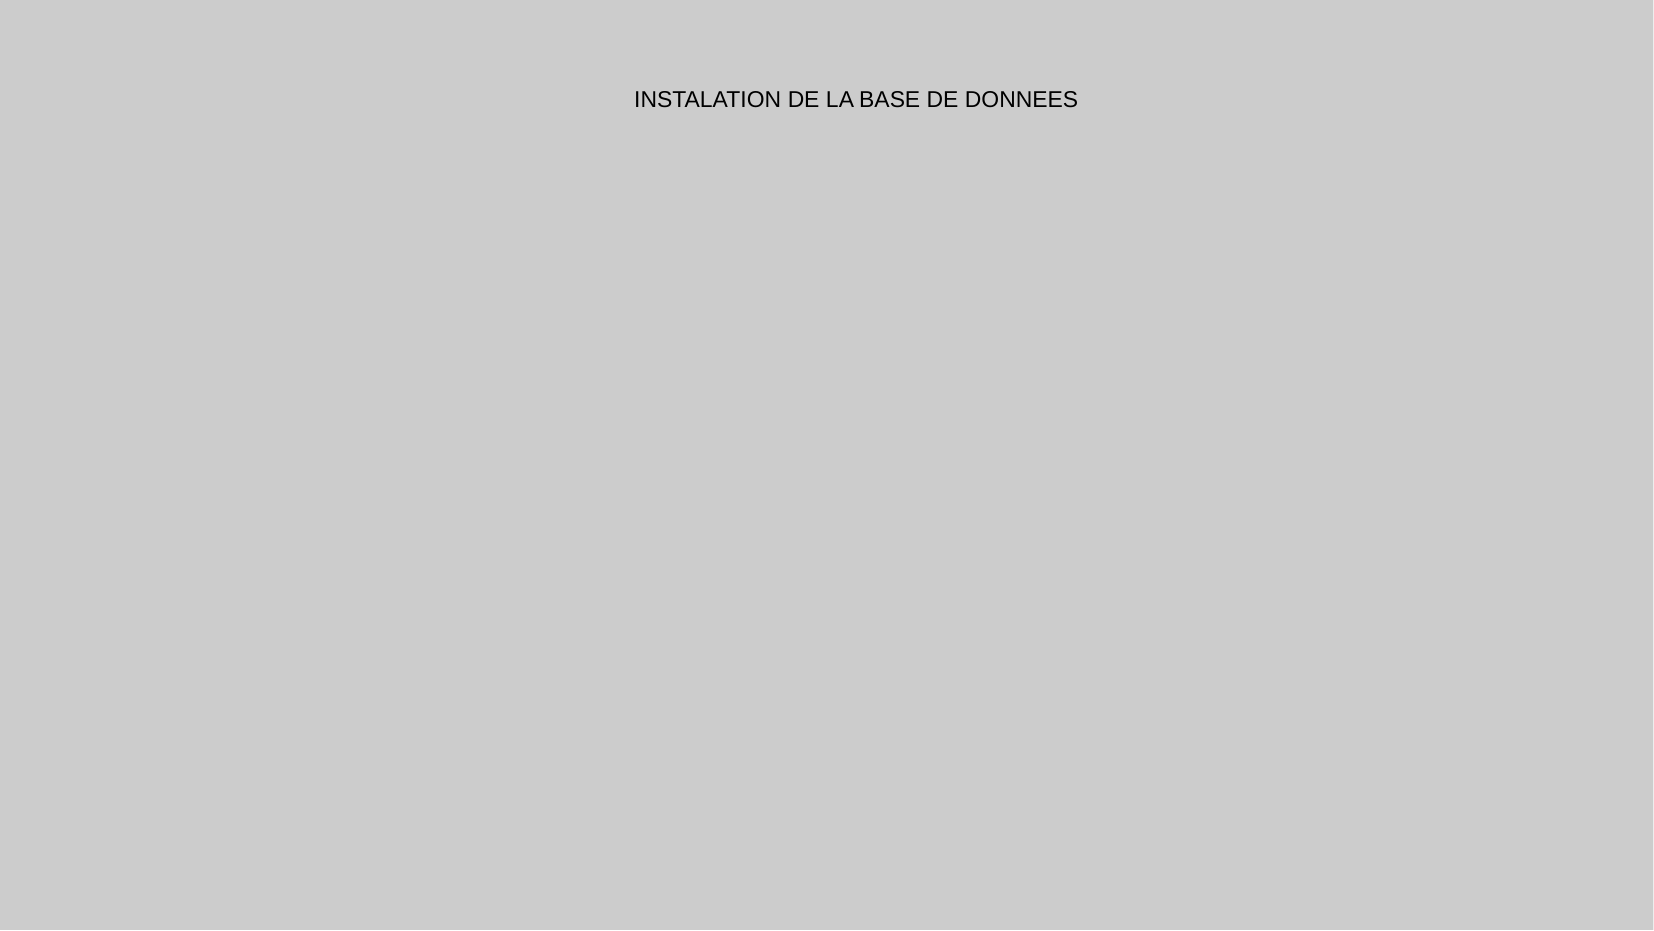

# INSTALATION DE LA BASE DE DONNEES